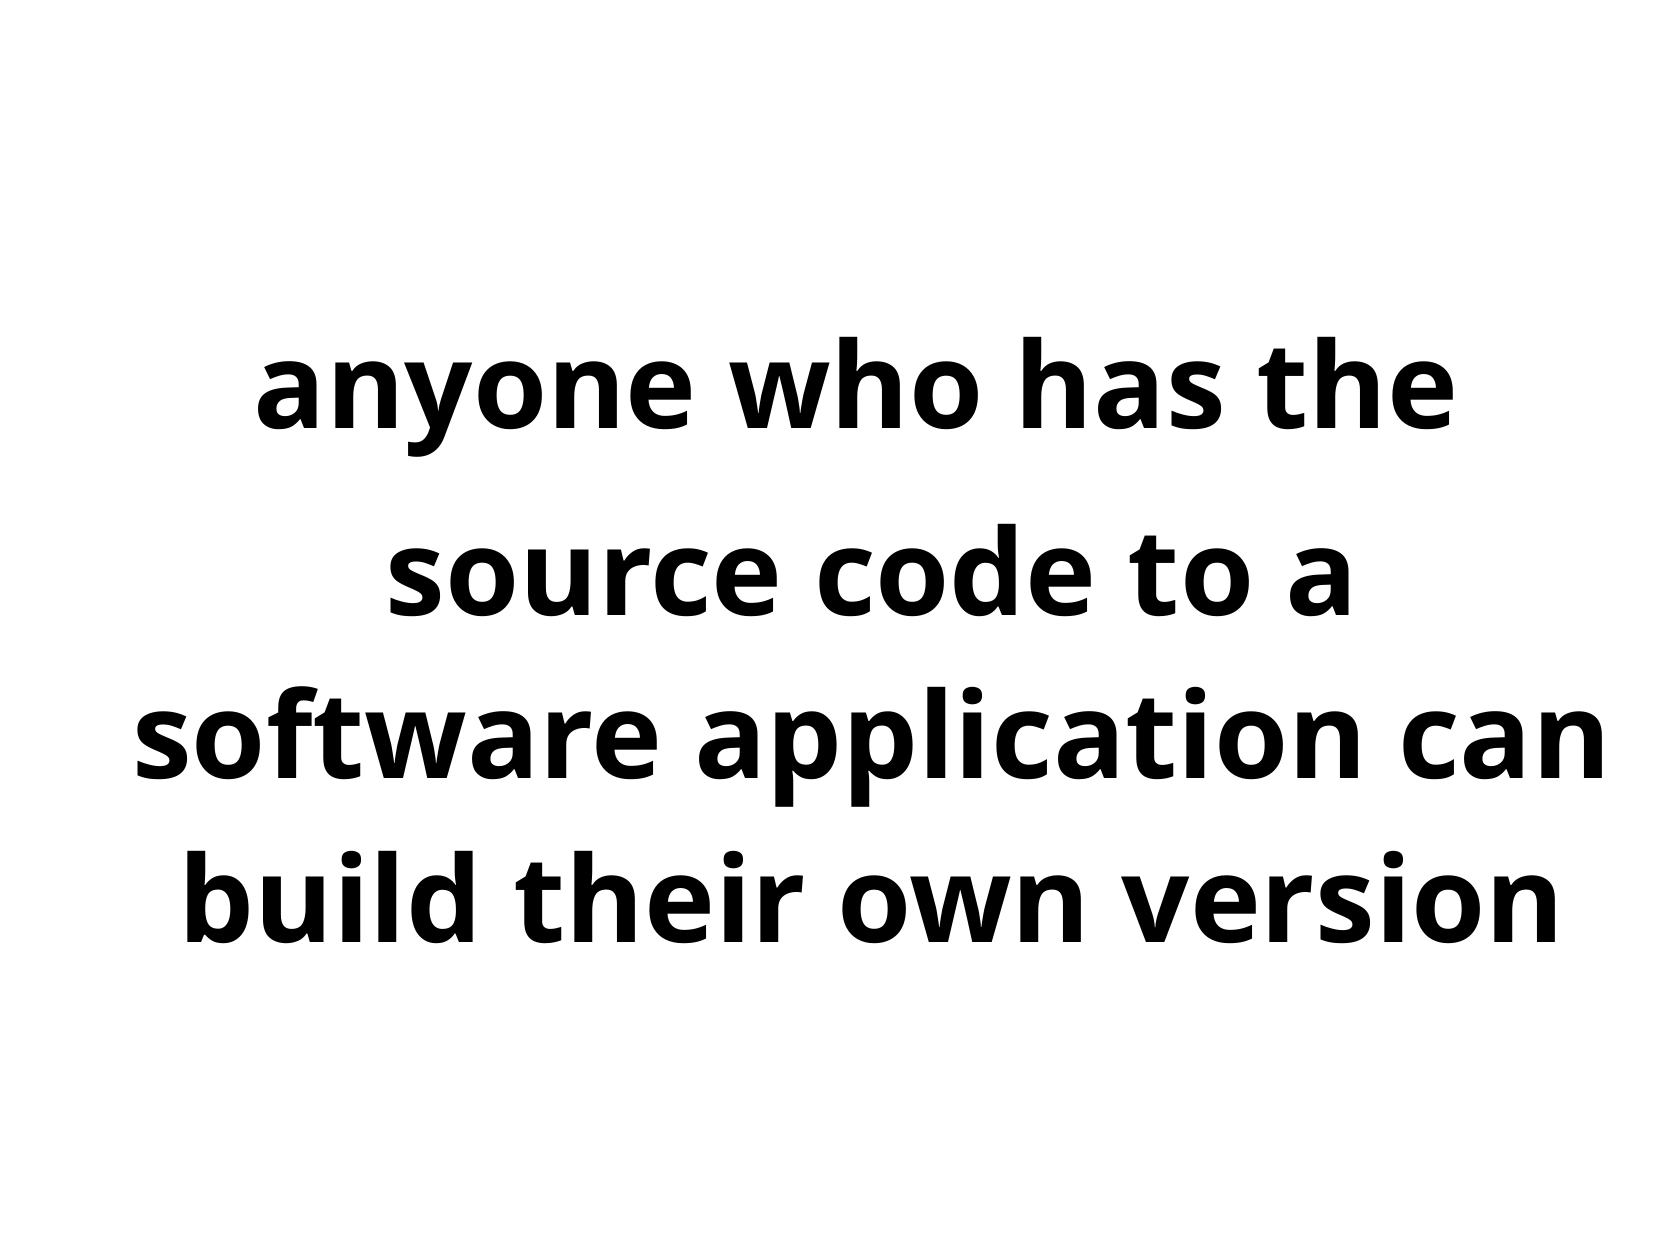

# anyone who has the
source code to a software application can build their own version